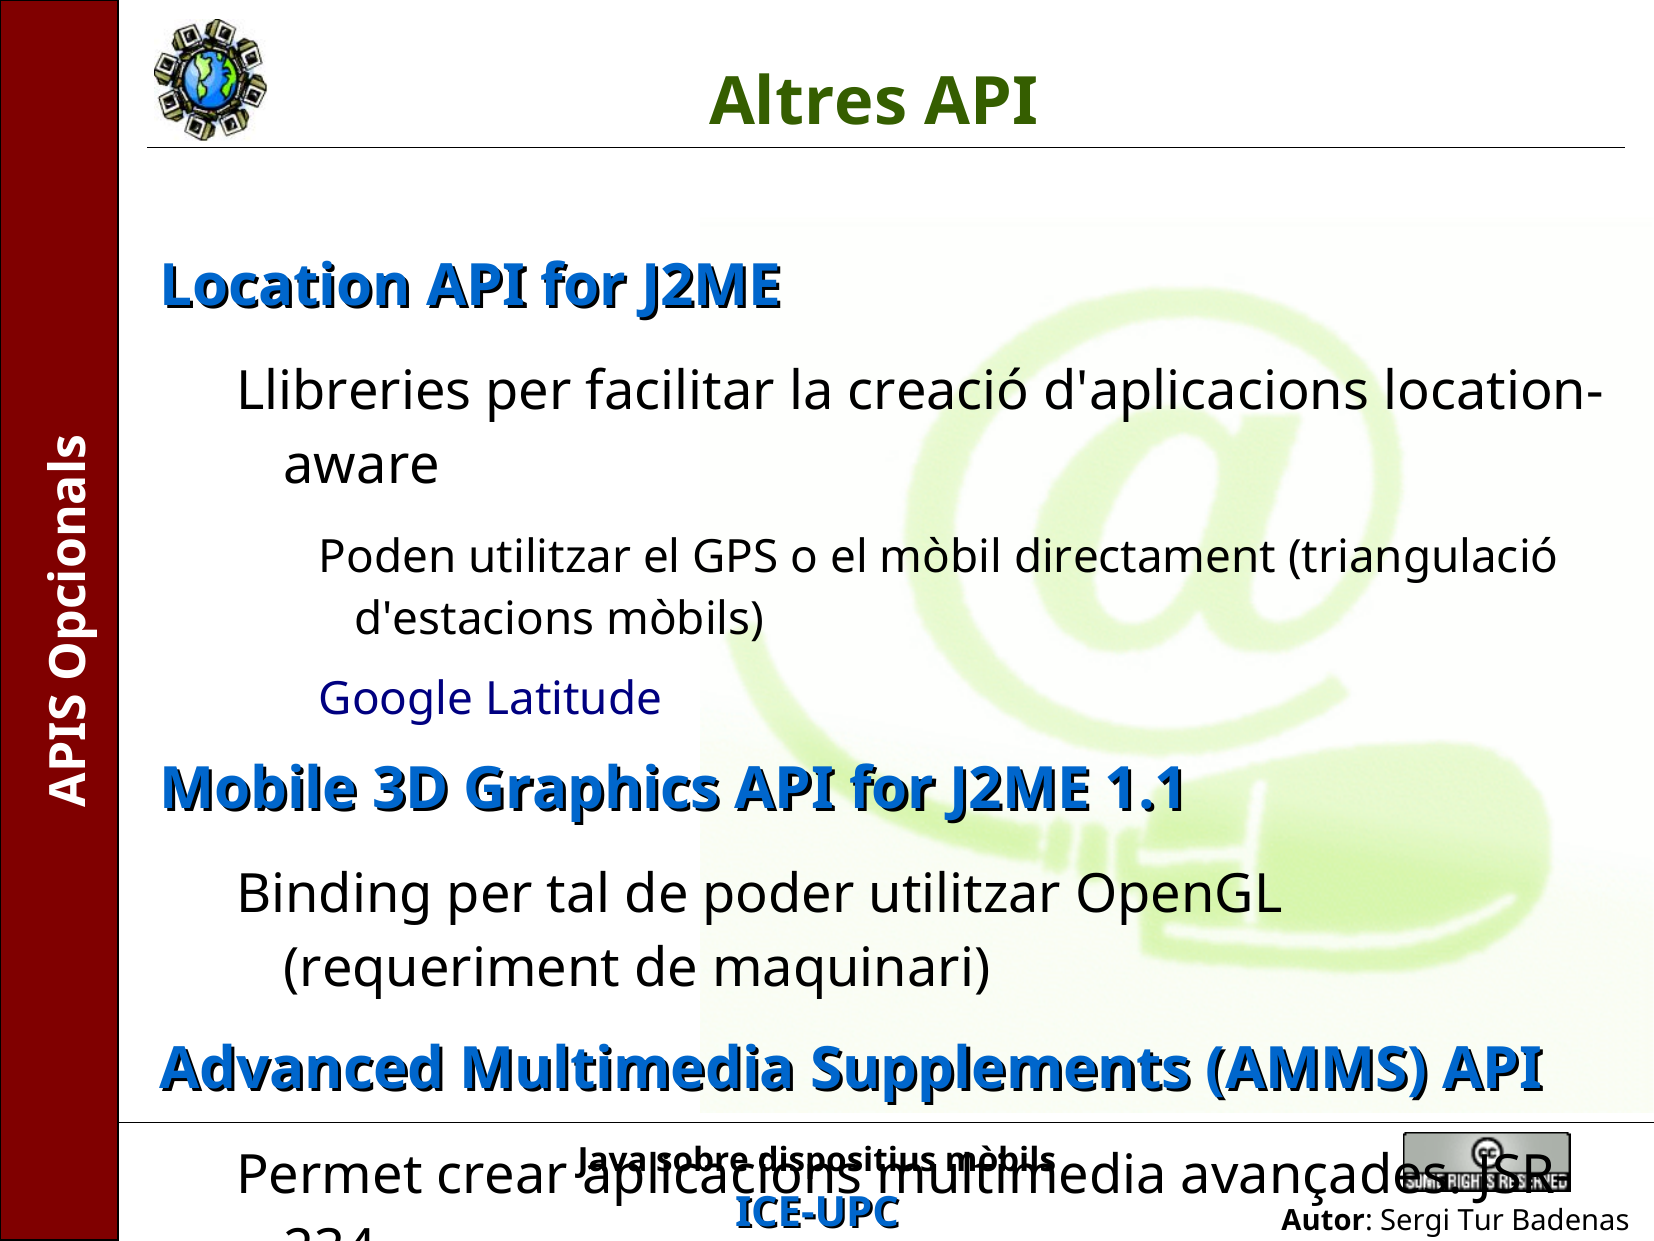

# Altres API
Location API for J2ME
Llibreries per facilitar la creació d'aplicacions location-aware
Poden utilitzar el GPS o el mòbil directament (triangulació d'estacions mòbils)
Google Latitude
Mobile 3D Graphics API for J2ME 1.1
Binding per tal de poder utilitzar OpenGL (requeriment de maquinari)
Advanced Multimedia Supplements (AMMS) API
Permet crear aplicacions multimedia avançades. JSR-234